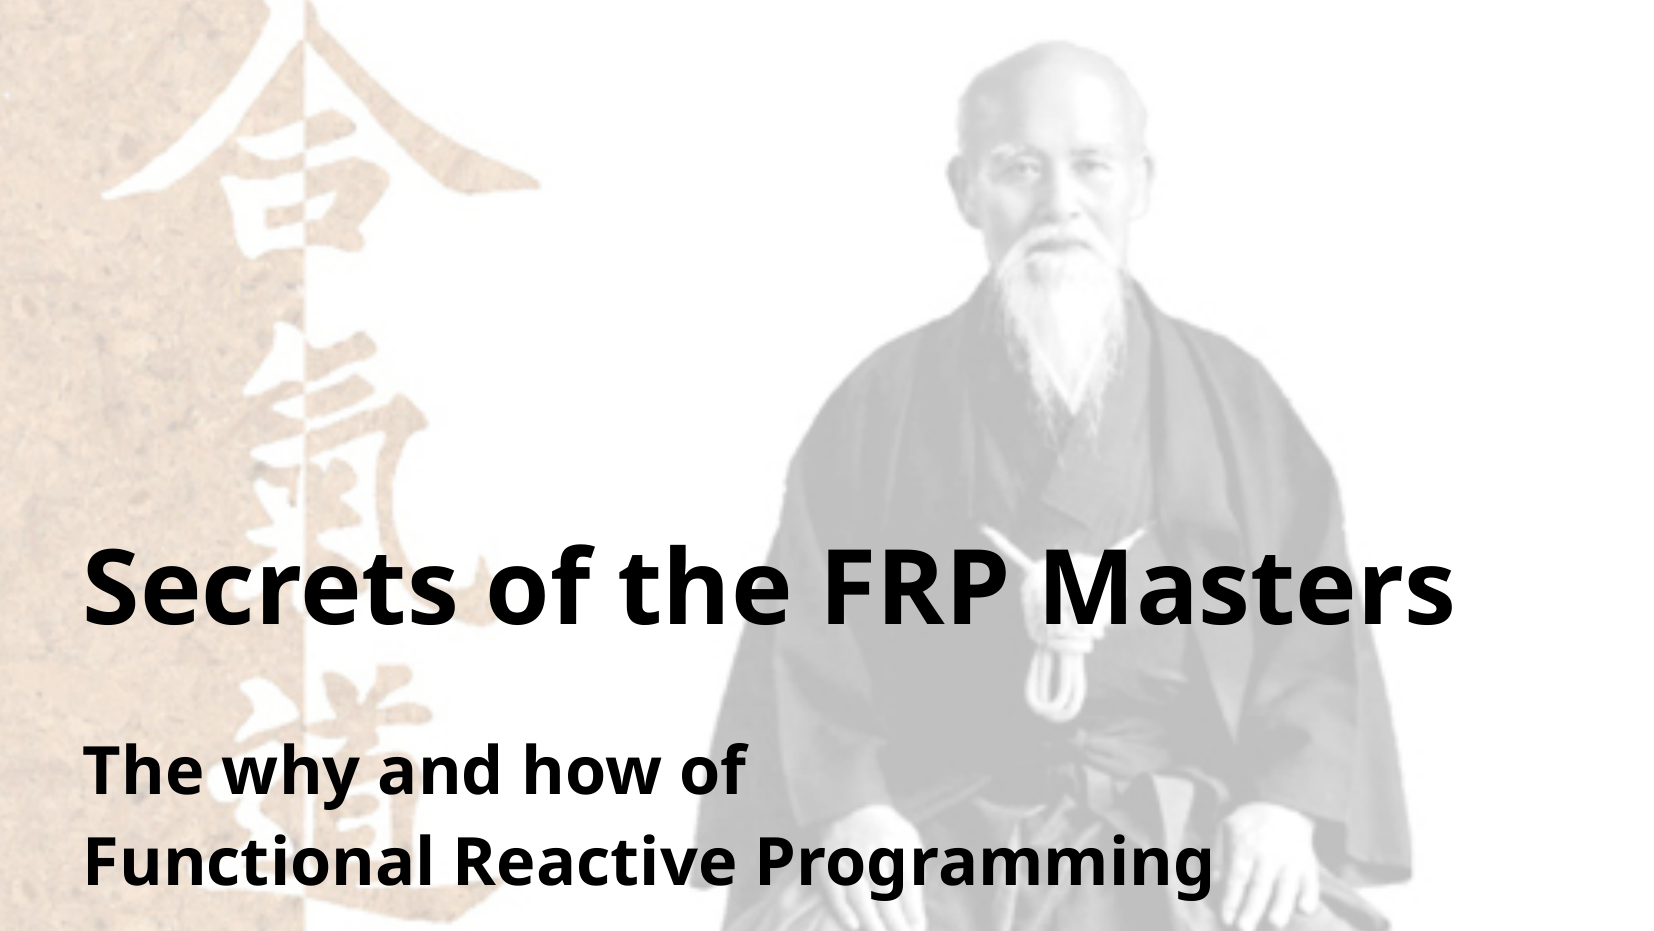

#
Secrets of the FRP Masters
The why and how of
Functional Reactive Programming